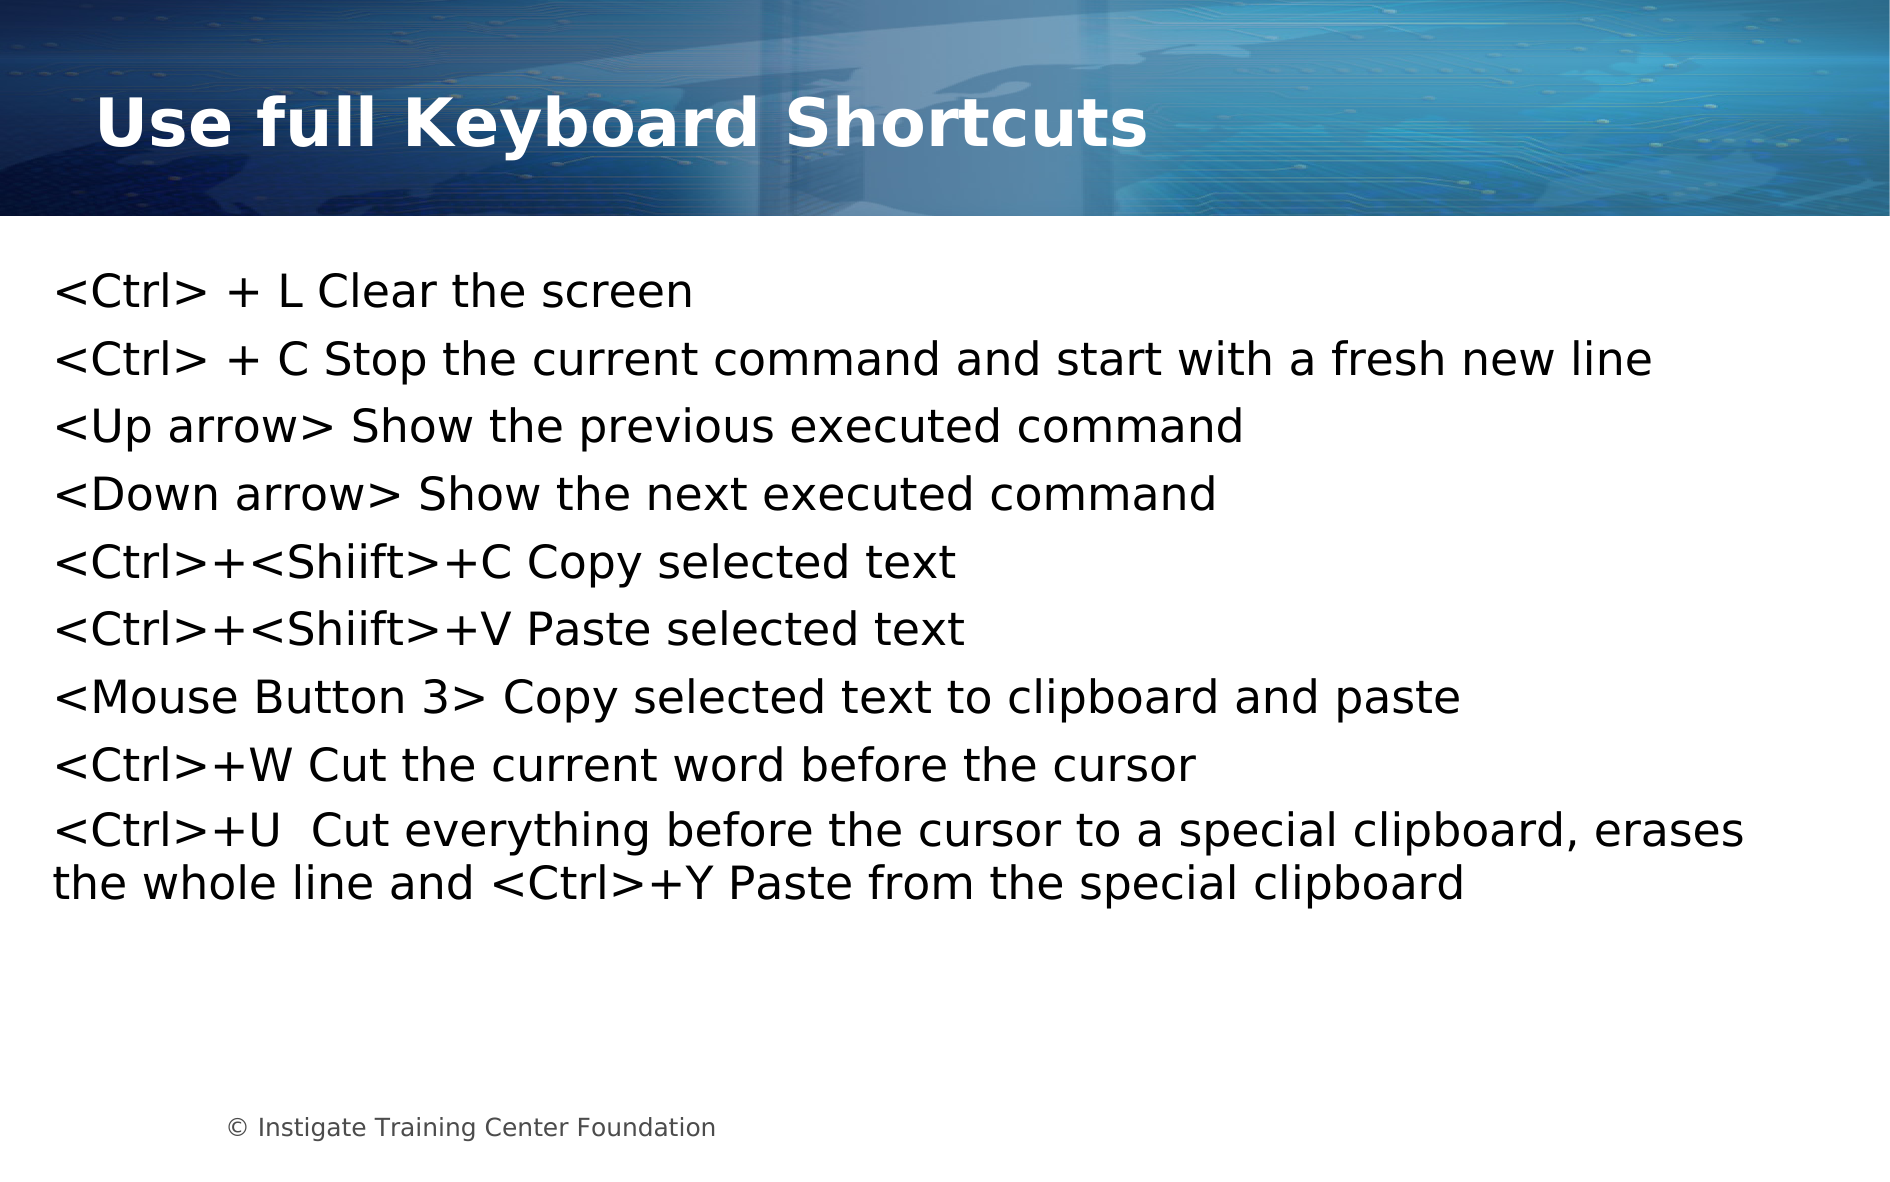

# Use full Keyboard Shortcuts
<Ctrl> + L Clear the screen
<Ctrl> + C Stop the current command and start with a fresh new line
<Up arrow> Show the previous executed command
<Down arrow> Show the next executed command
<Ctrl>+<Shiift>+C Copy selected text
<Ctrl>+<Shiift>+V Paste selected text
<Mouse Button 3> Copy selected text to clipboard and paste
<Ctrl>+W Cut the current word before the cursor
<Ctrl>+U Cut everything before the cursor to a special clipboard, erases the whole line and <Ctrl>+Y Paste from the special clipboard